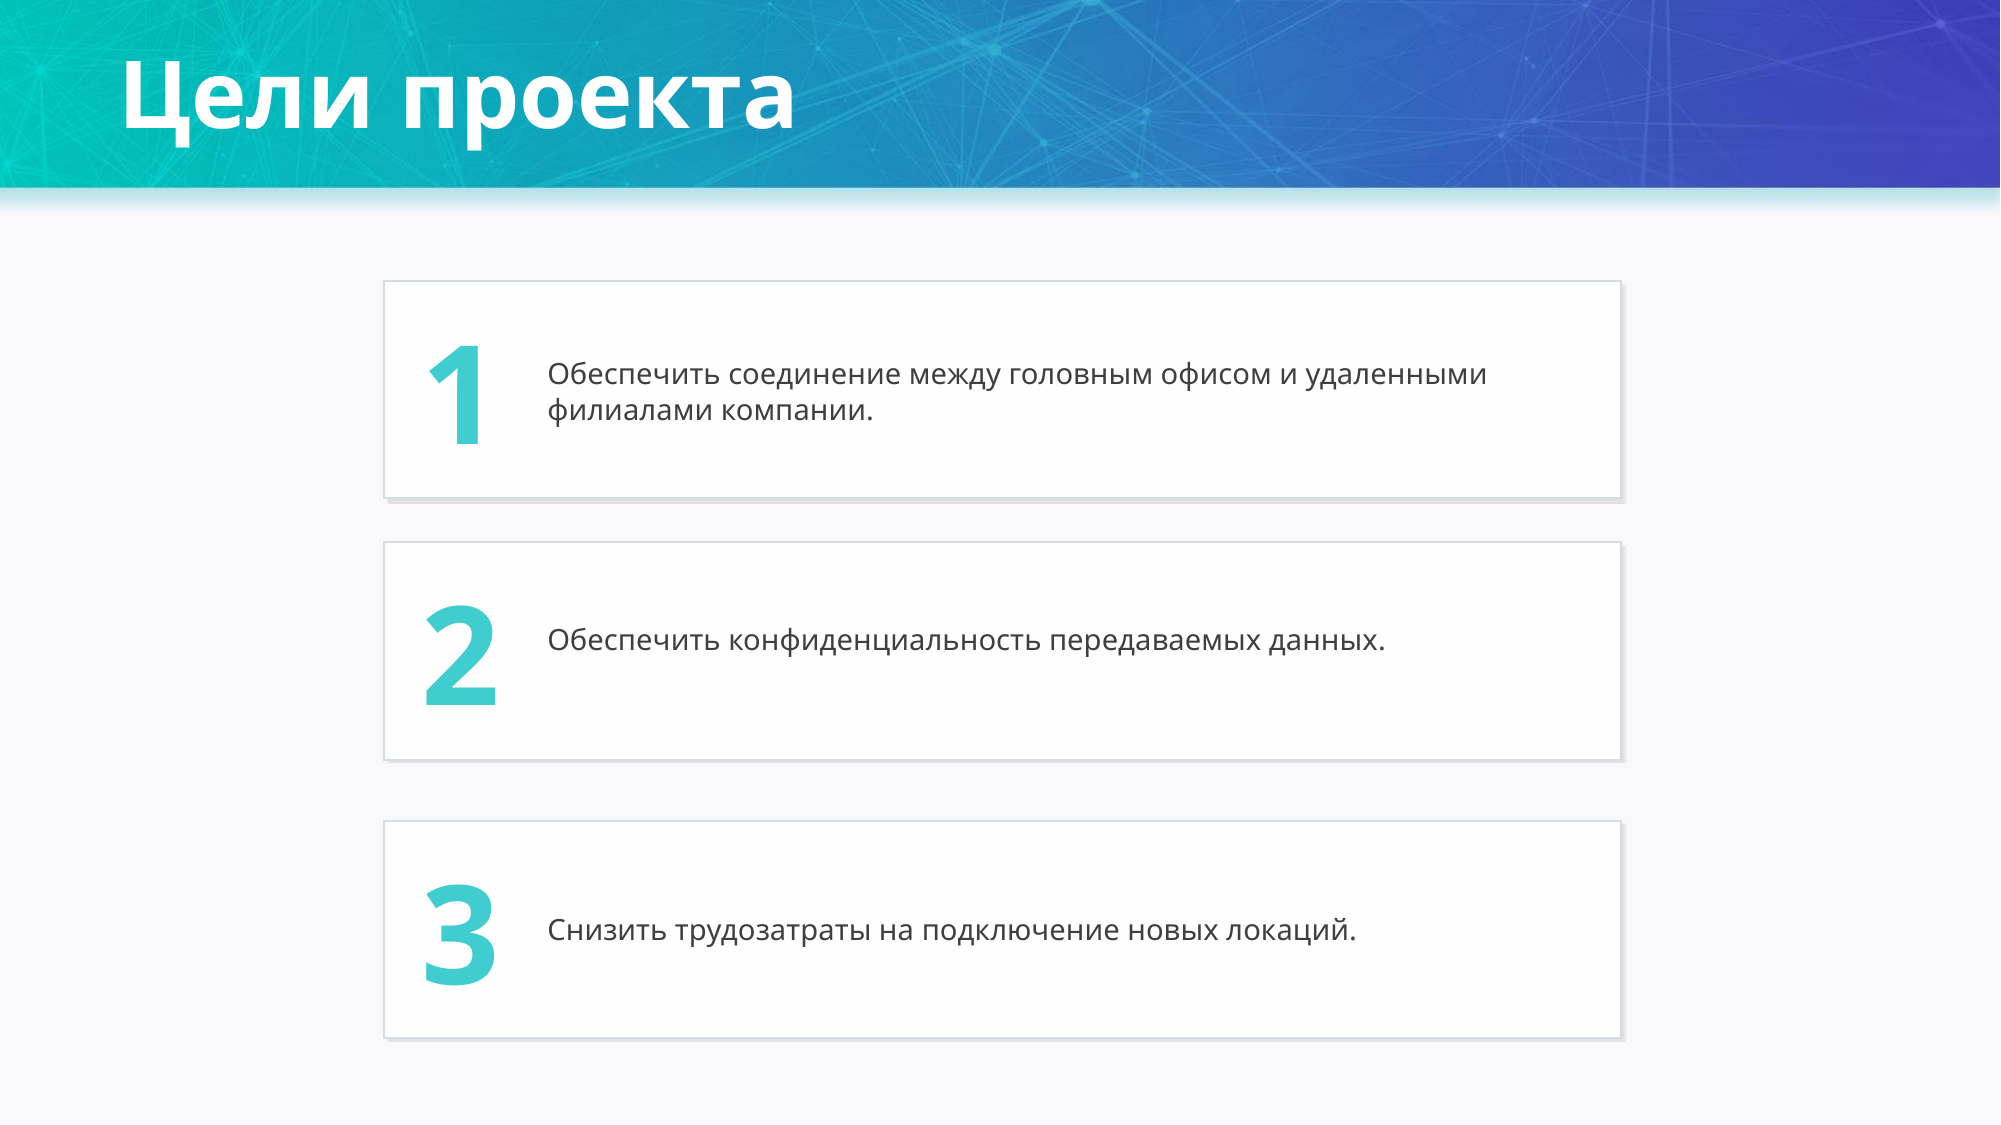

Цели проекта
1
Обеспечить соединение между головным офисом и удаленными филиалами компании.
2
Обеспечить конфиденциальность передаваемых данных.
3
Снизить трудозатраты на подключение новых локаций.